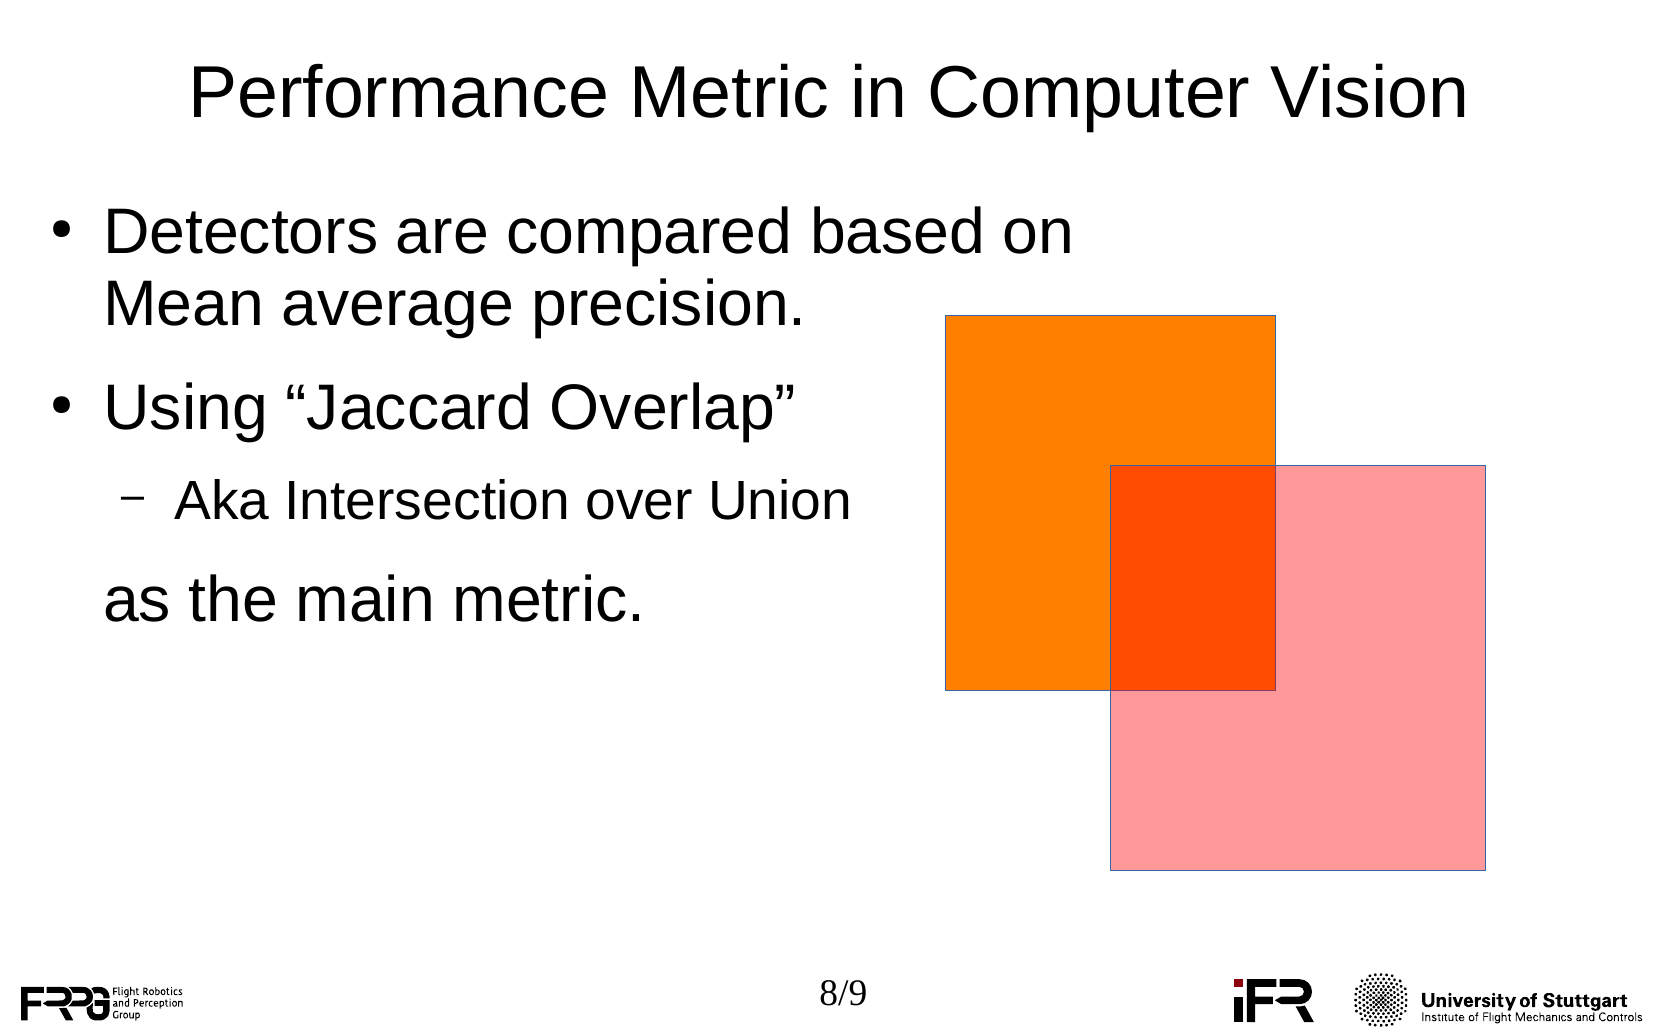

# Performance Metric in Computer Vision
Detectors are compared based on
Mean average precision.
Using “Jaccard Overlap”
Aka Intersection over Union
as the main metric.
8